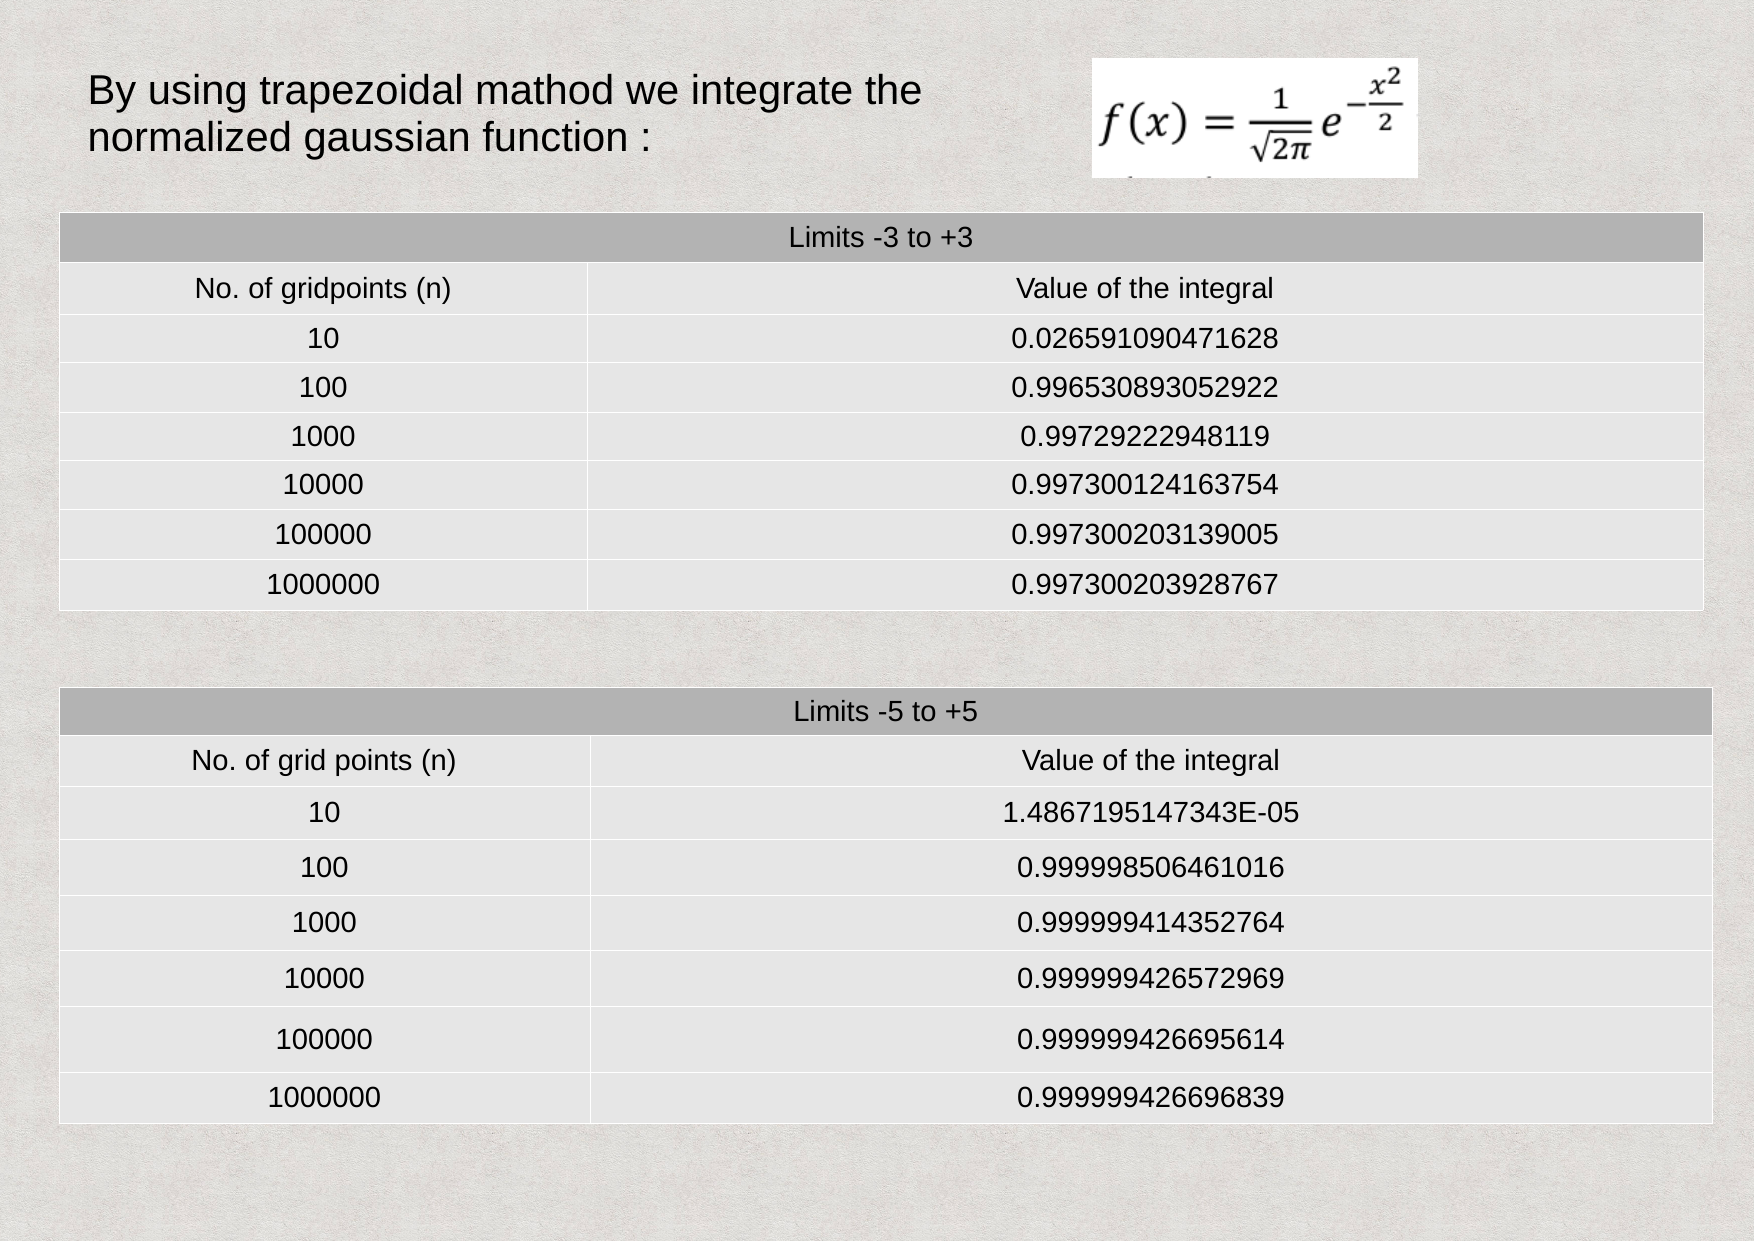

# By using trapezoidal mathod we integrate the normalized gaussian function :
| Limits -3 to +3 | |
| --- | --- |
| No. of gridpoints (n) | Value of the integral |
| 10 | 0.026591090471628 |
| 100 | 0.996530893052922 |
| 1000 | 0.99729222948119 |
| 10000 | 0.997300124163754 |
| 100000 | 0.997300203139005 |
| 1000000 | 0.997300203928767 |
| Limits -5 to +5 | |
| --- | --- |
| No. of grid points (n) | Value of the integral |
| 10 | 1.4867195147343E-05 |
| 100 | 0.999998506461016 |
| 1000 | 0.999999414352764 |
| 10000 | 0.999999426572969 |
| 100000 | 0.999999426695614 |
| 1000000 | 0.999999426696839 |